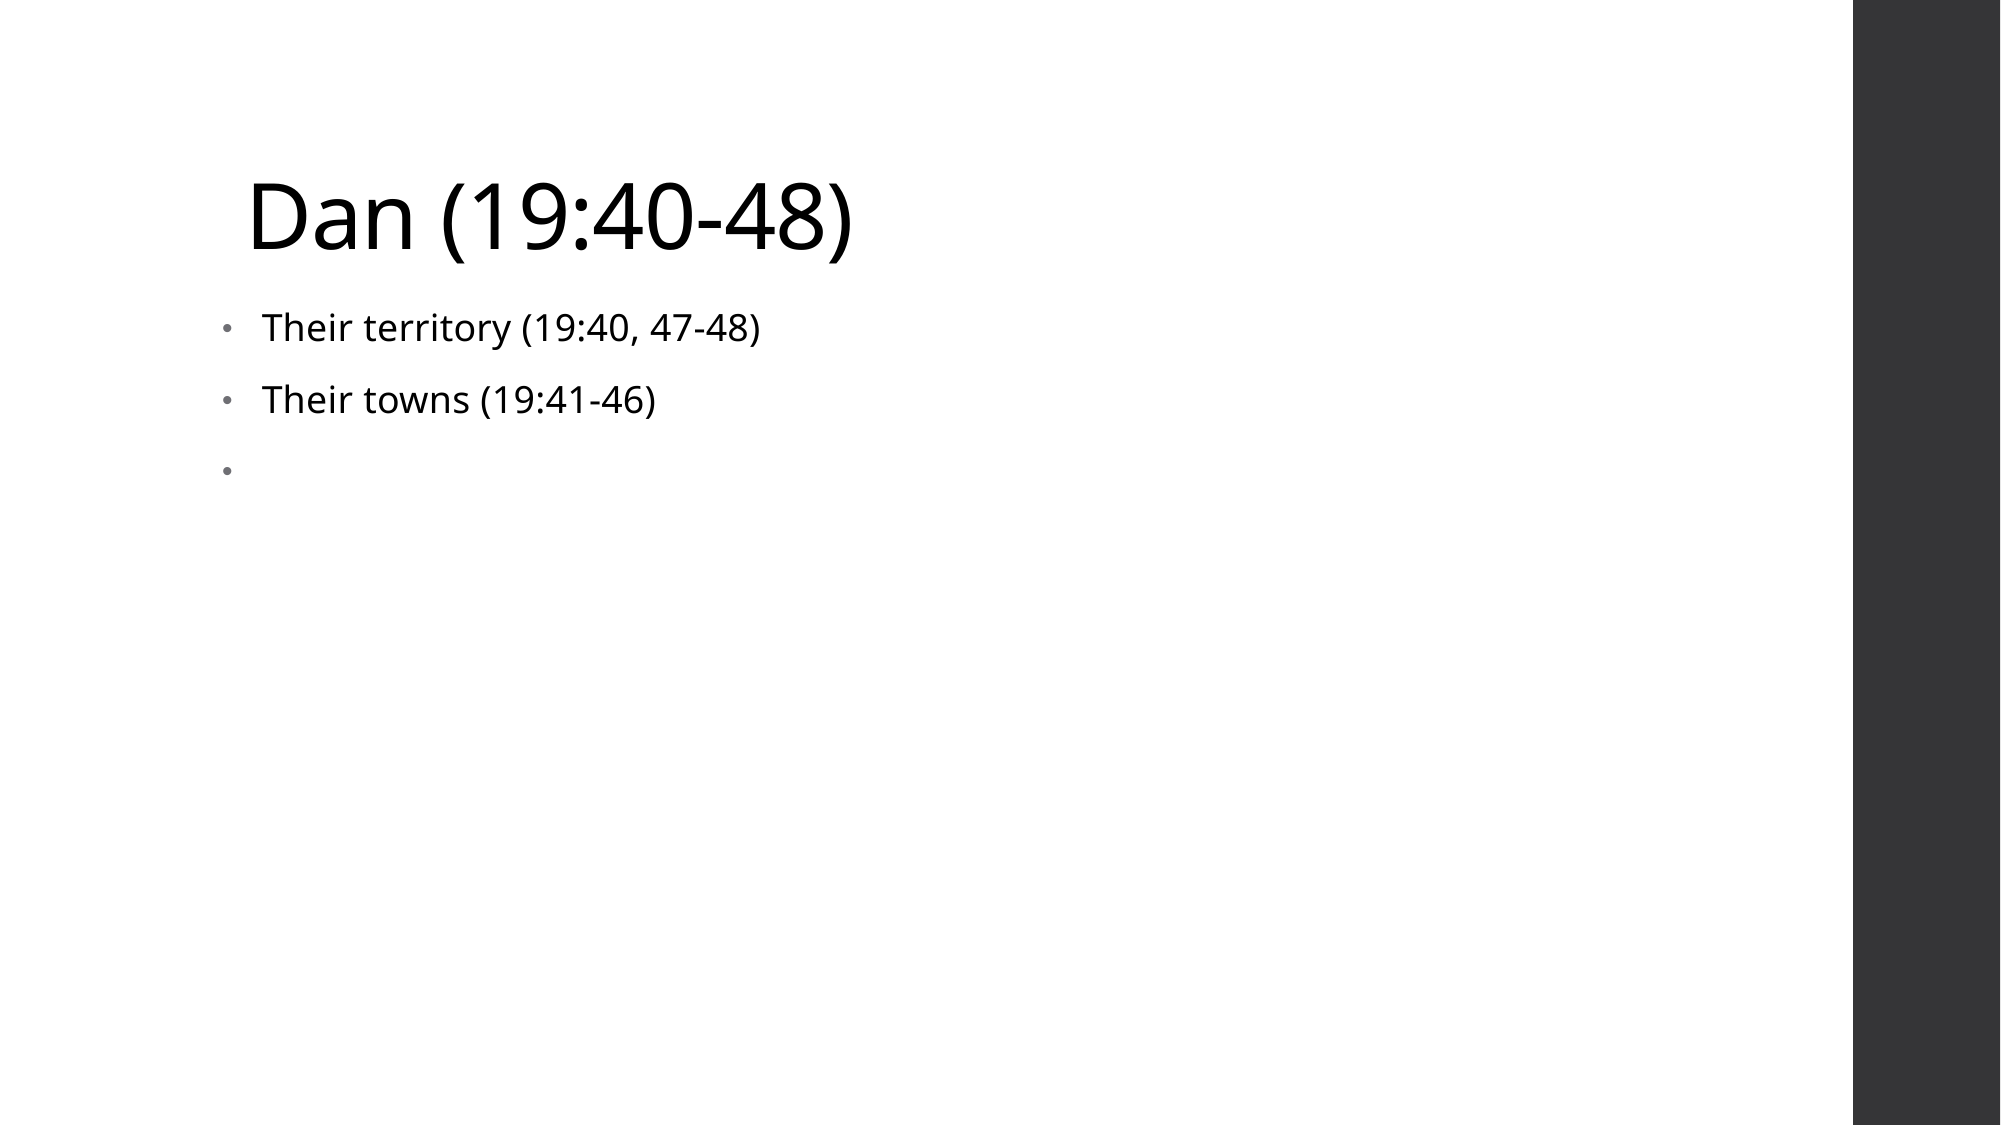

# Dan (19:40-48)
 Their territory (19:40, 47-48)
 Their towns (19:41-46)